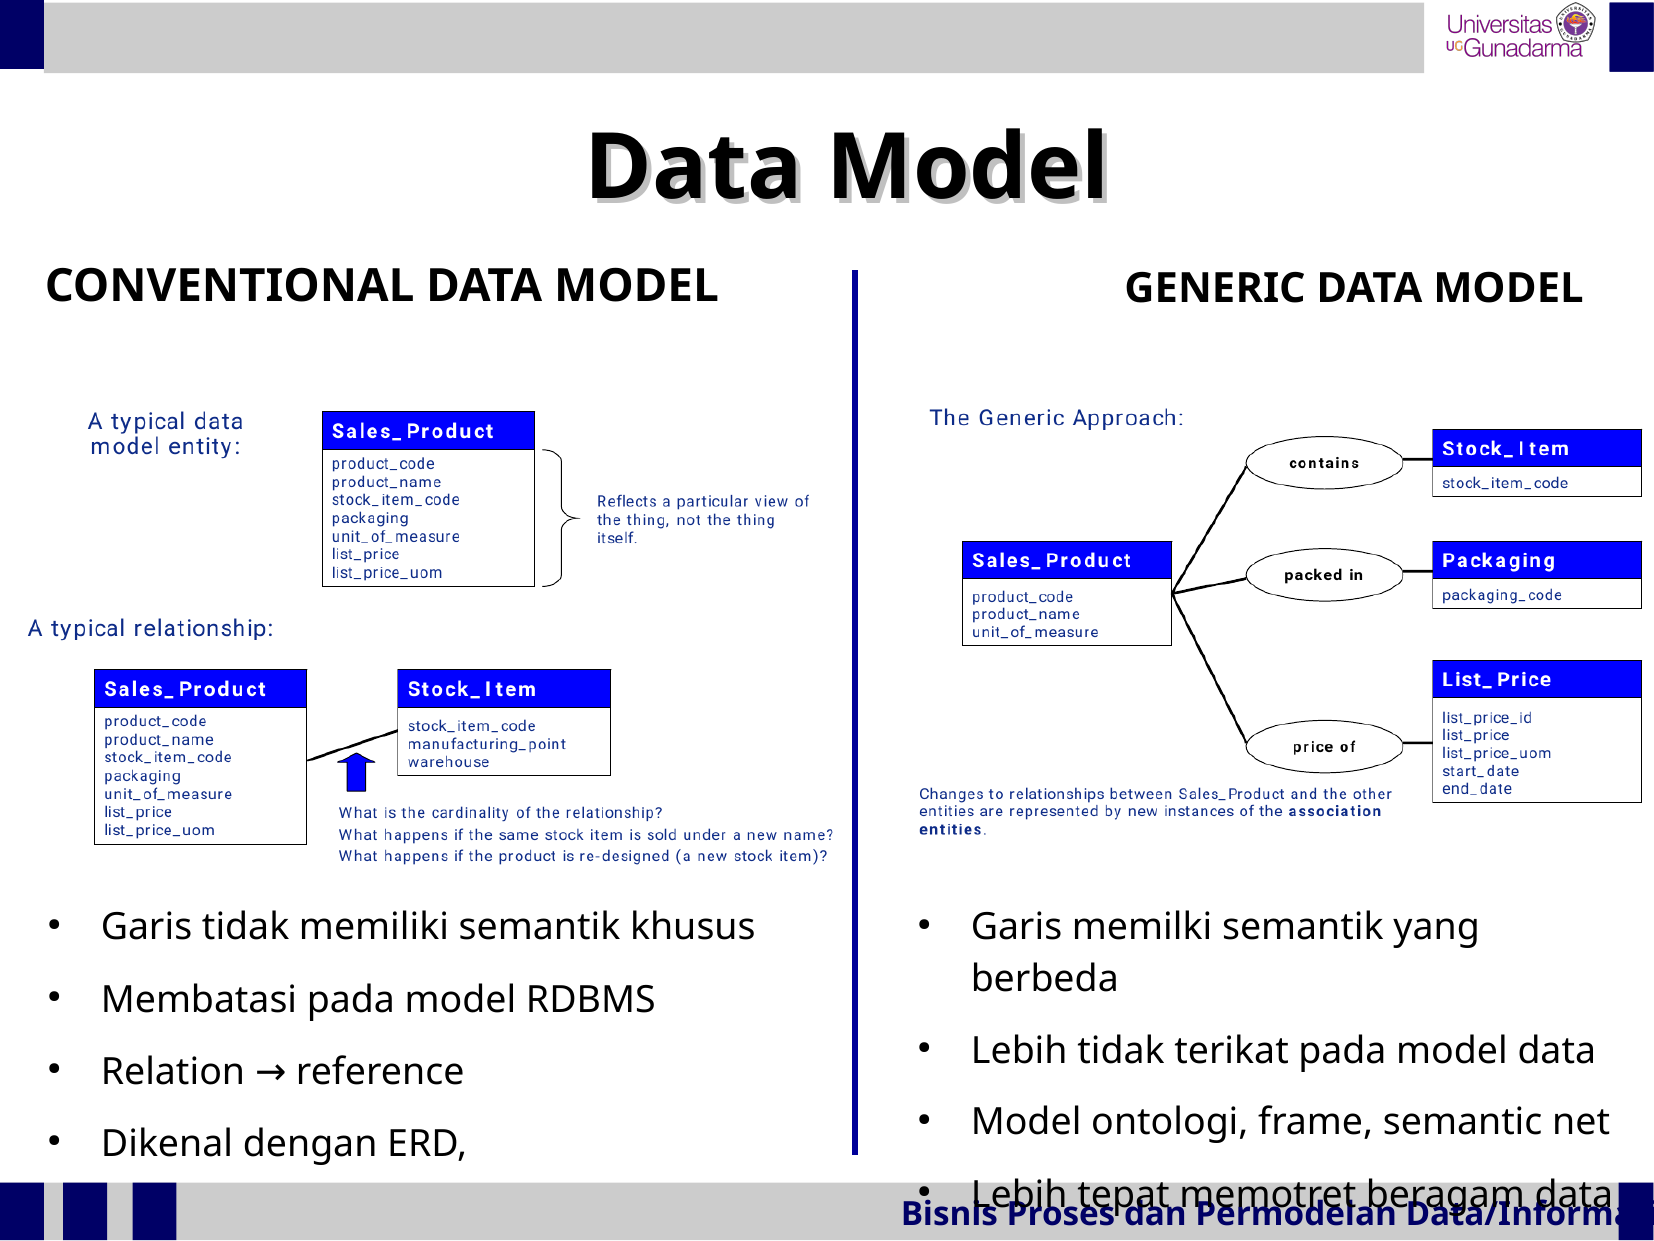

# Data Model
CONVENTIONAL DATA MODEL
GENERIC DATA MODEL
Garis tidak memiliki semantik khusus
Membatasi pada model RDBMS
Relation → reference
Dikenal dengan ERD,
Garis memilki semantik yang berbeda
Lebih tidak terikat pada model data
Model ontologi, frame, semantic net
Lebih tepat memotret beragam data